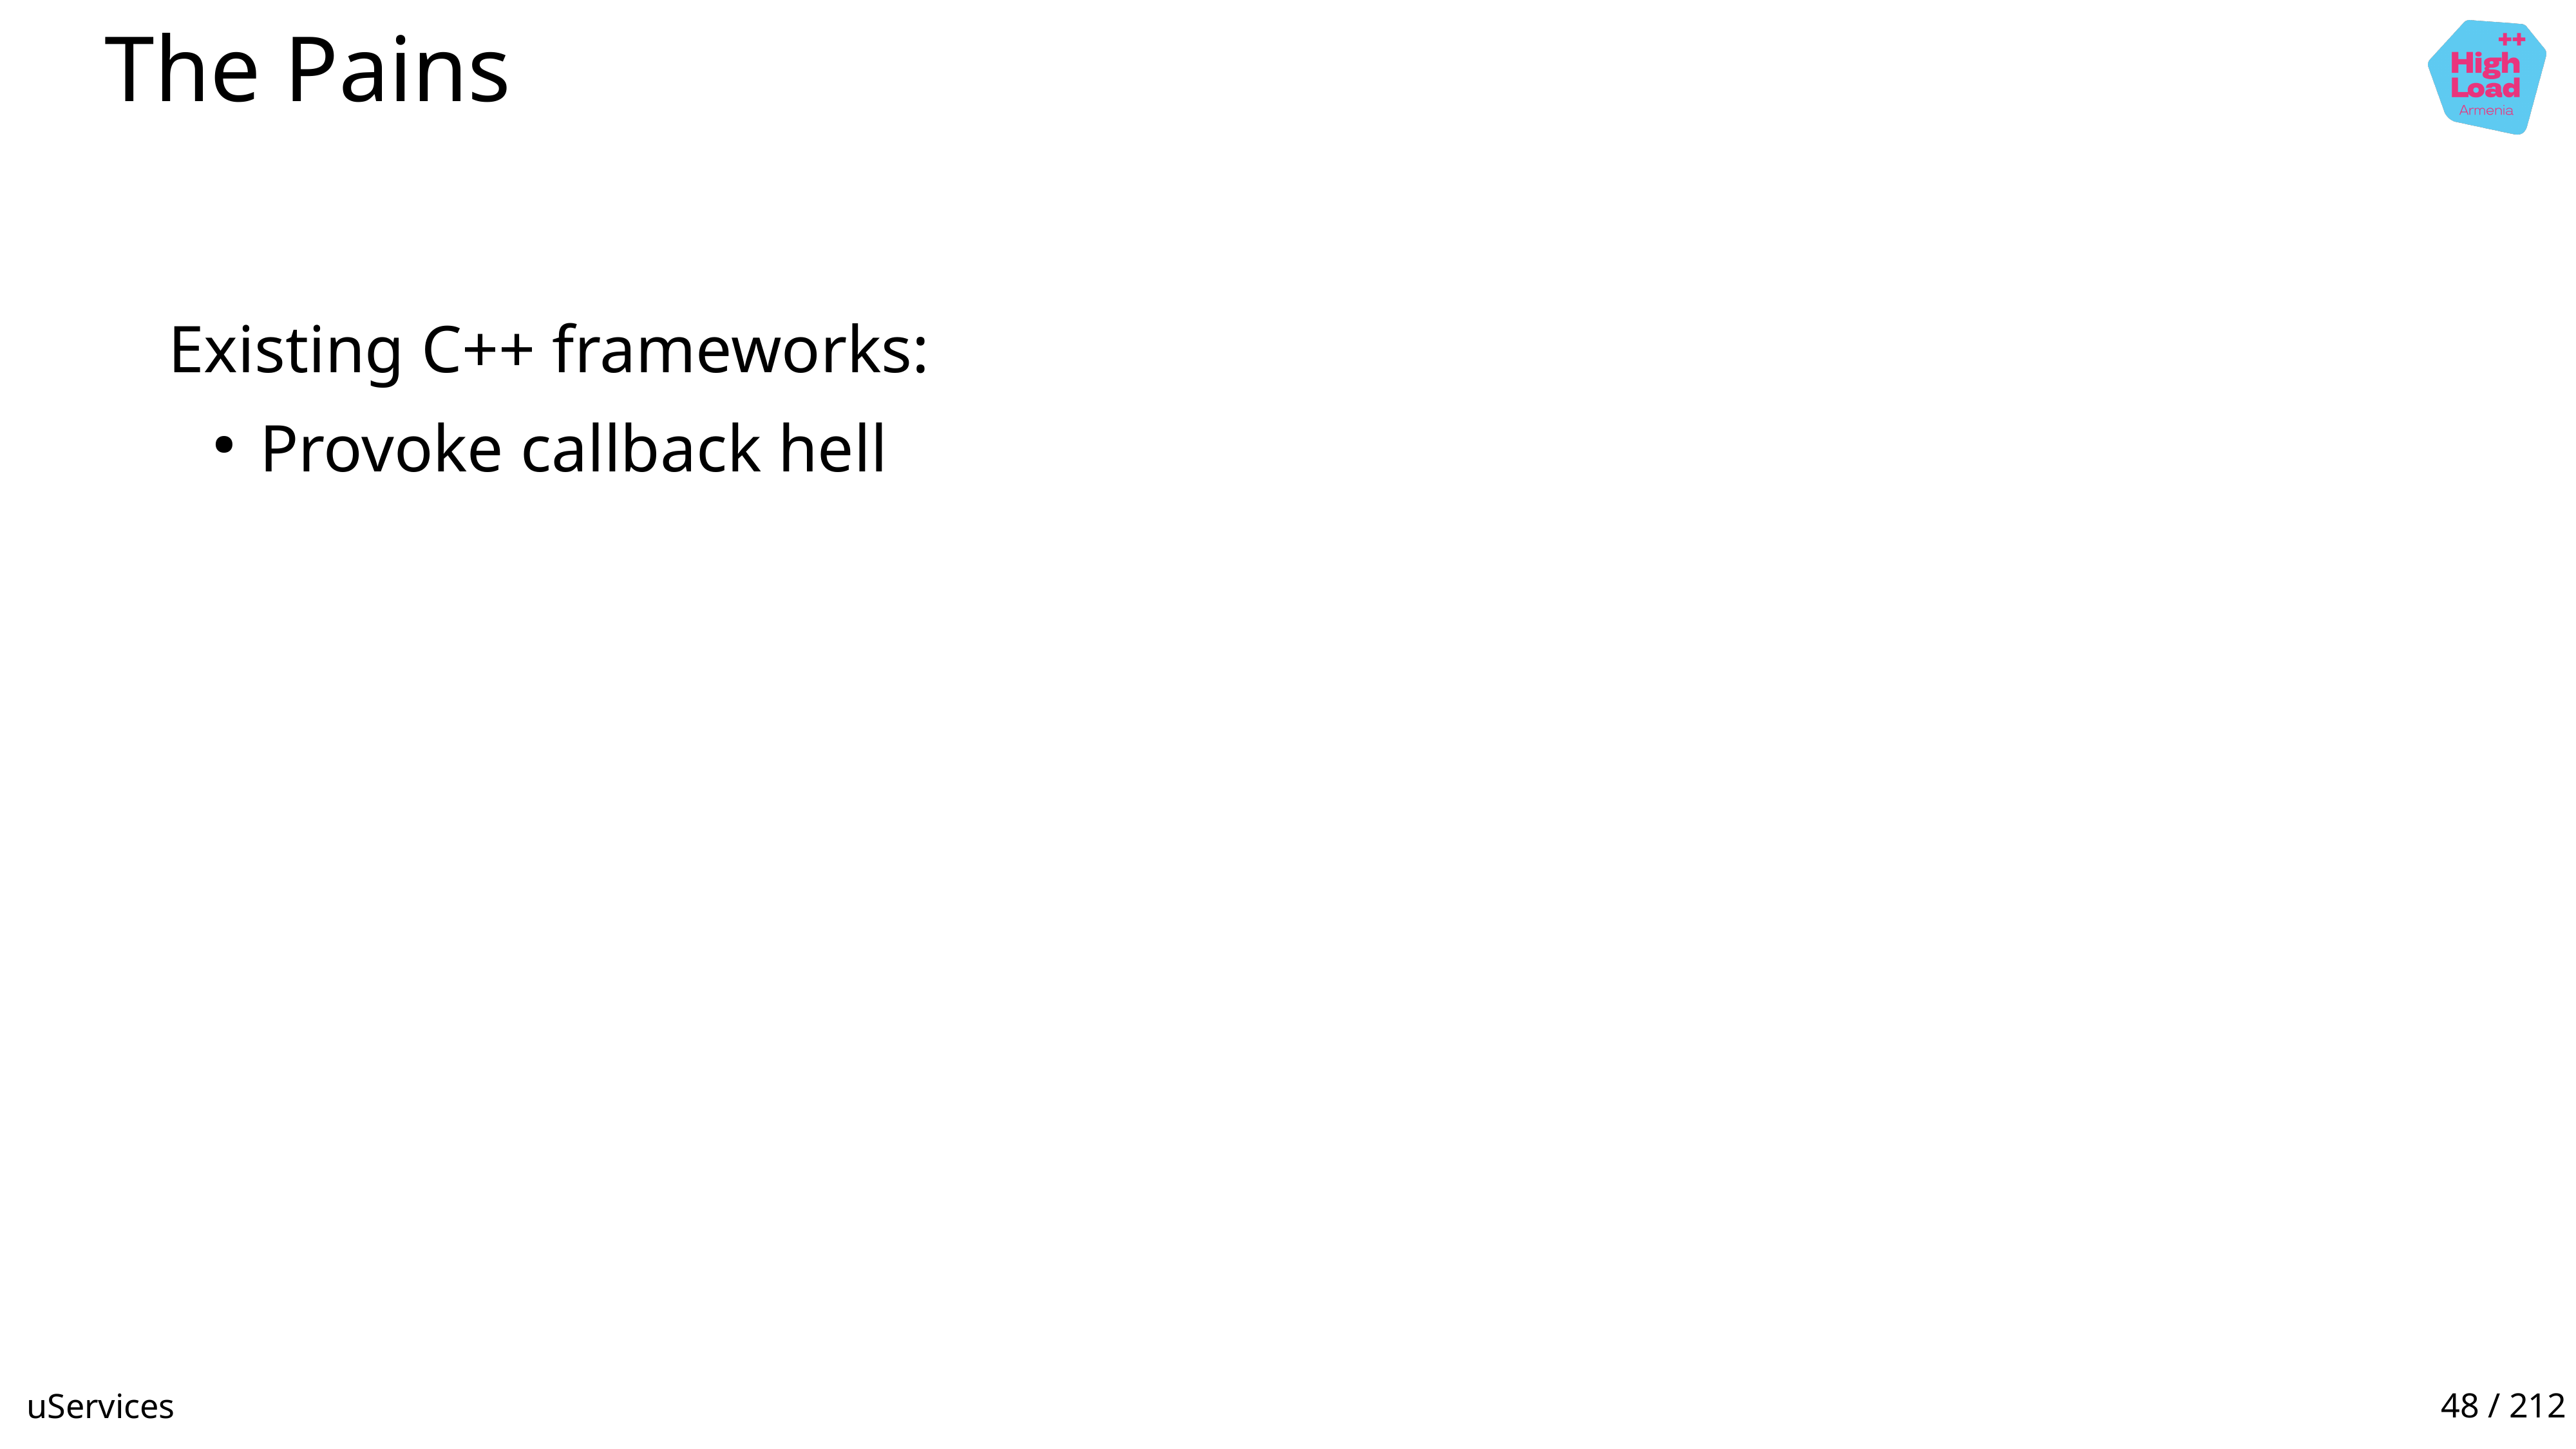

The Pains
# Existing C++ frameworks:
 Provoke callback hell
uServices